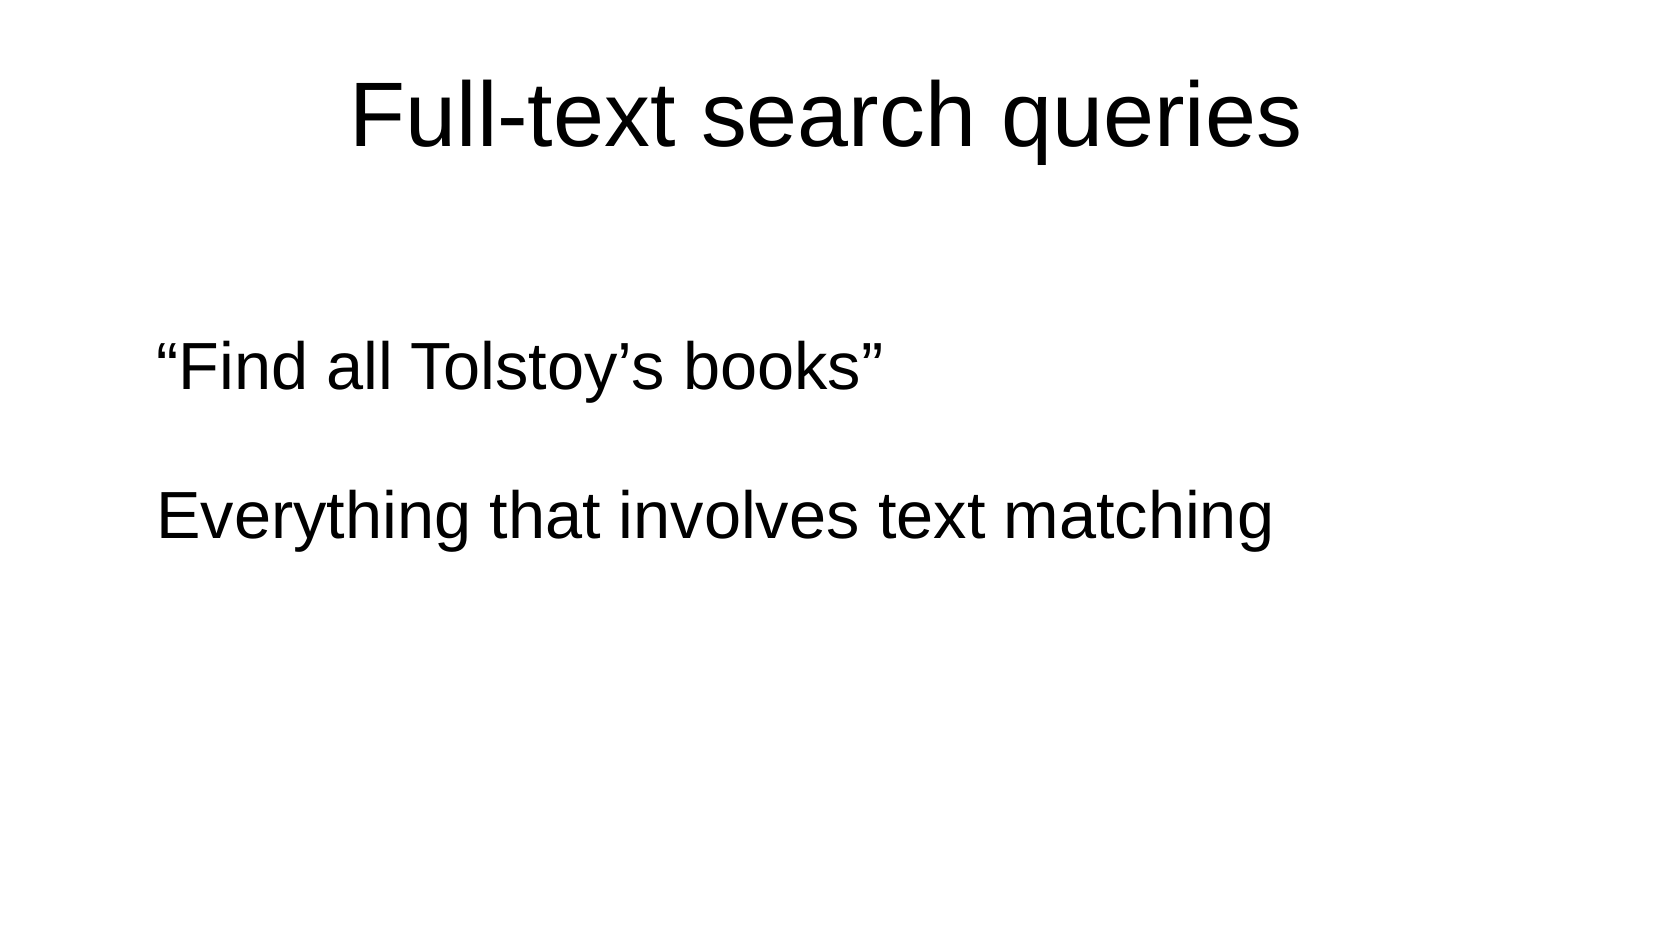

# Full-text search queries
“Find all Tolstoy’s books”
Everything that involves text matching